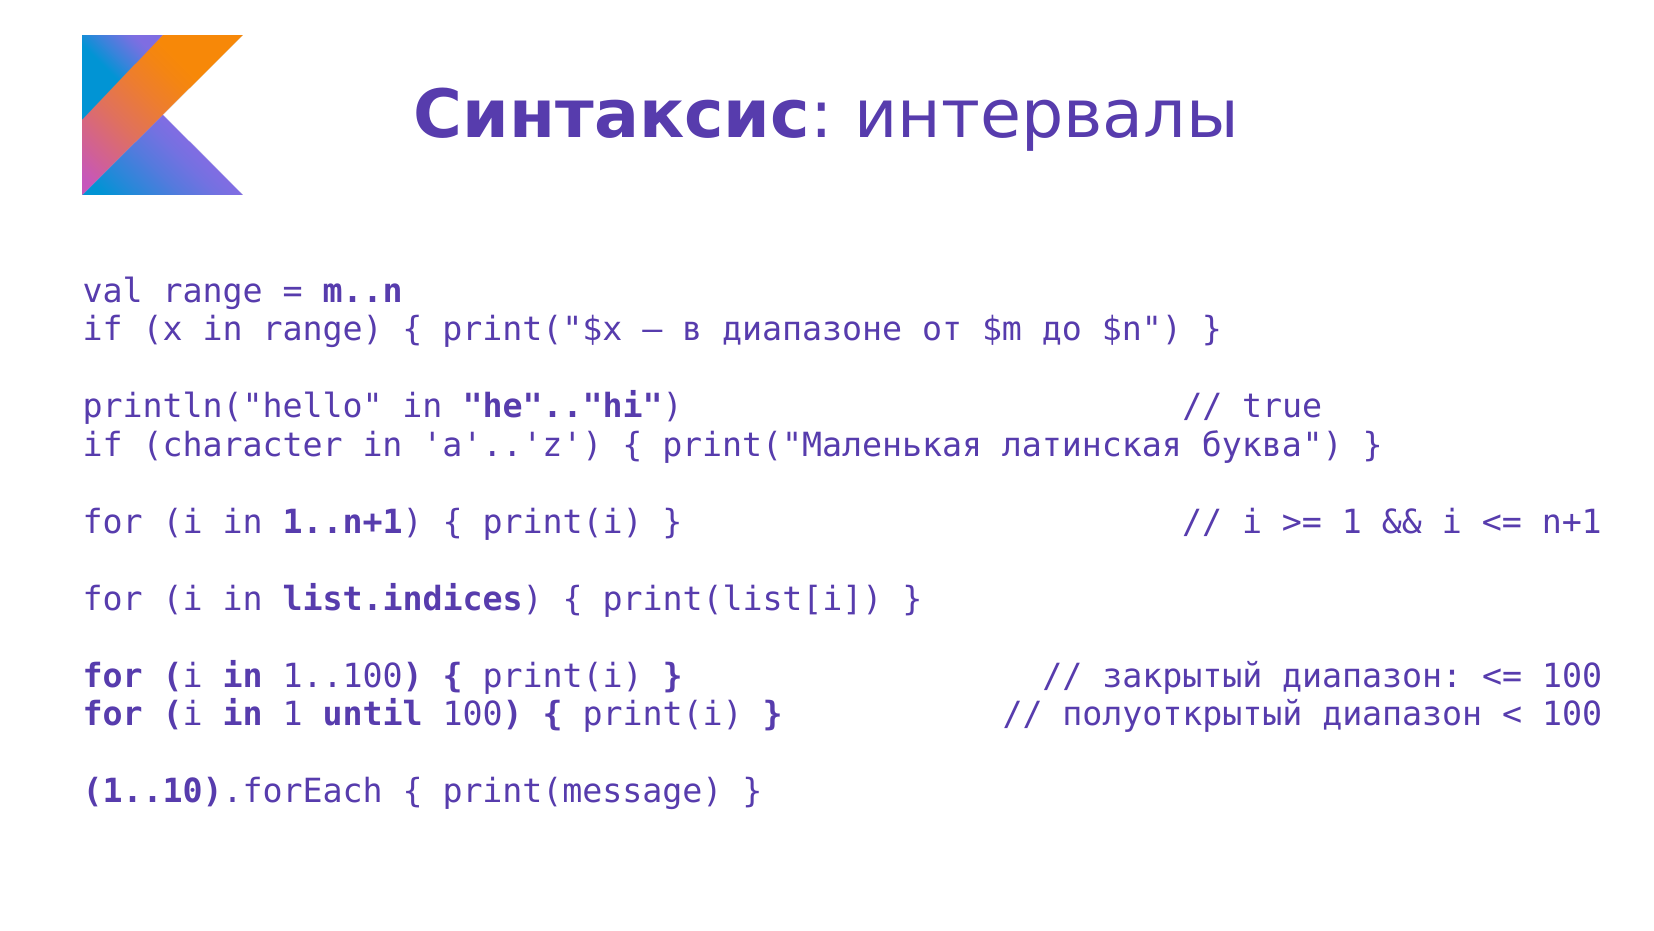

# Синтаксис: интервалы
val range = m..n
if (x in range) { print("$x – в диапазоне от $m до $n") }
println("hello" in "he".."hi") // true
if (character in 'a'..'z') { print("Маленькая латинская буква") }
for (i in 1..n+1) { print(i) } // i >= 1 && i <= n+1
for (i in list.indices) { print(list[i]) }
for (i in 1..100) { print(i) } // закрытый диапазон: <= 100
for (i in 1 until 100) { print(i) } // полуоткрытый диапазон < 100
(1..10).forEach { print(message) }